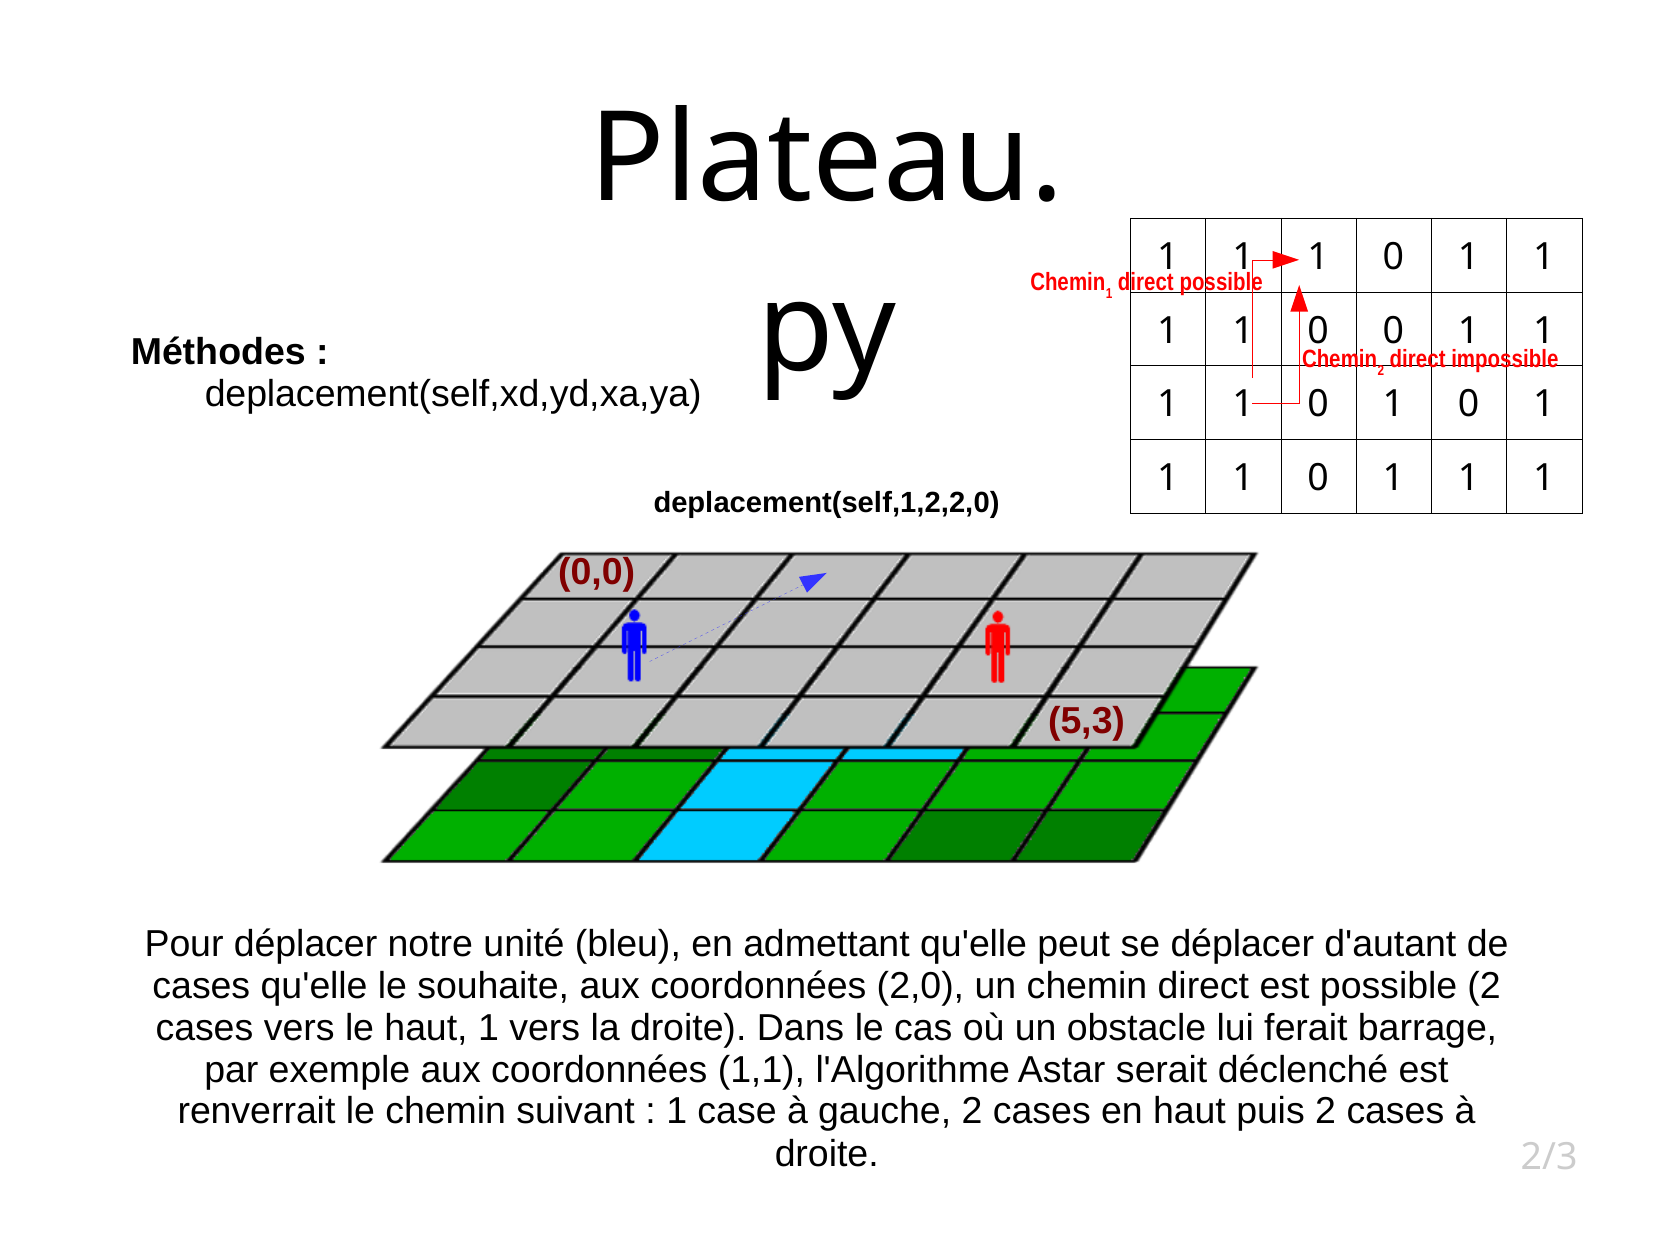

Plateau.py
| 1 | 1 | 1 | 0 | 1 | 1 |
| --- | --- | --- | --- | --- | --- |
| 1 | 1 | 0 | 0 | 1 | 1 |
| 1 | 1 | 0 | 1 | 0 | 1 |
| 1 | 1 | 0 | 1 | 1 | 1 |
Chemin1 direct possible
Méthodes :
	deplacement(self,xd,yd,xa,ya)
Chemin2 direct impossible
deplacement(self,1,2,2,0)
(0,0)
(5,3)
Pour déplacer notre unité (bleu), en admettant qu'elle peut se déplacer d'autant de cases qu'elle le souhaite, aux coordonnées (2,0), un chemin direct est possible (2 cases vers le haut, 1 vers la droite). Dans le cas où un obstacle lui ferait barrage, par exemple aux coordonnées (1,1), l'Algorithme Astar serait déclenché est renverrait le chemin suivant : 1 case à gauche, 2 cases en haut puis 2 cases à droite.
2/3